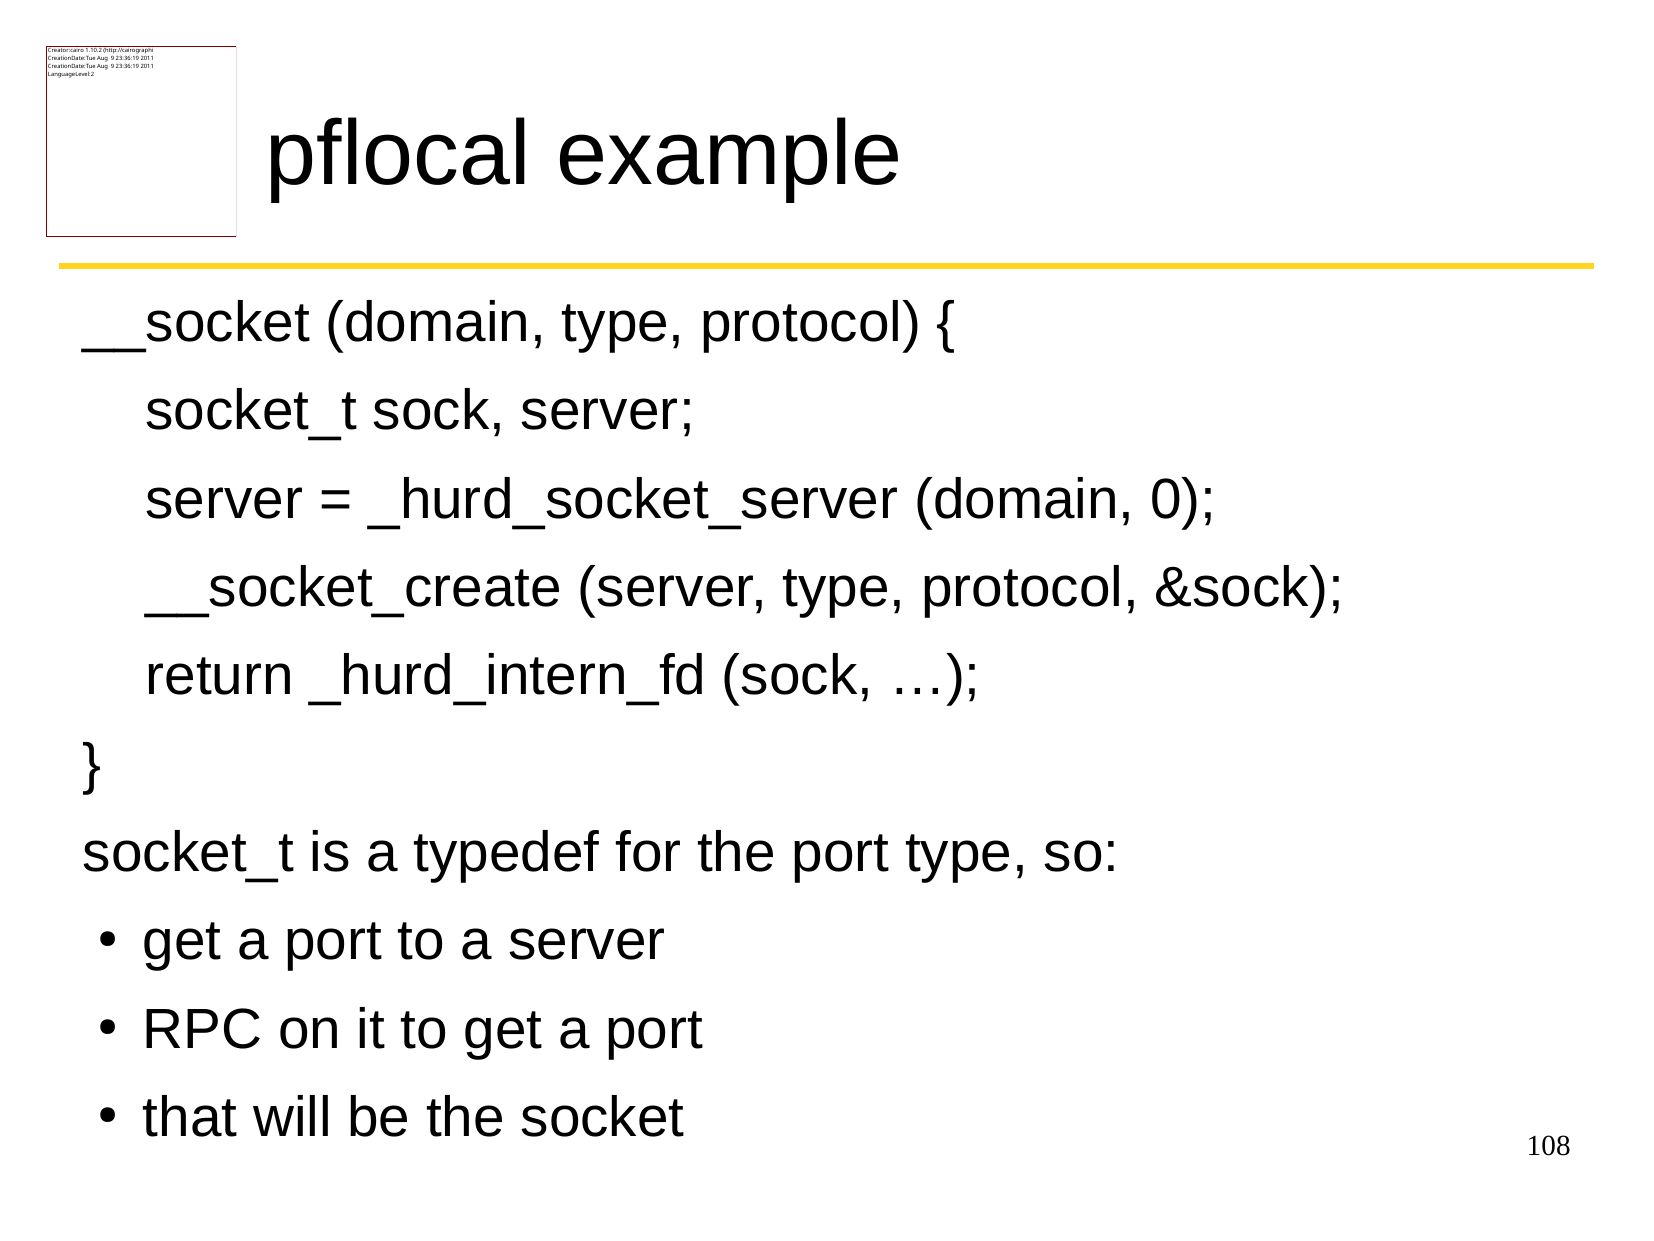

# pflocal example
__socket (domain, type, protocol) {
 socket_t sock, server;
 server = _hurd_socket_server (domain, 0);
 __socket_create (server, type, protocol, &sock);
 return _hurd_intern_fd (sock, …);
}
socket_t is a typedef for the port type, so:
get a port to a server
RPC on it to get a port
that will be the socket
108